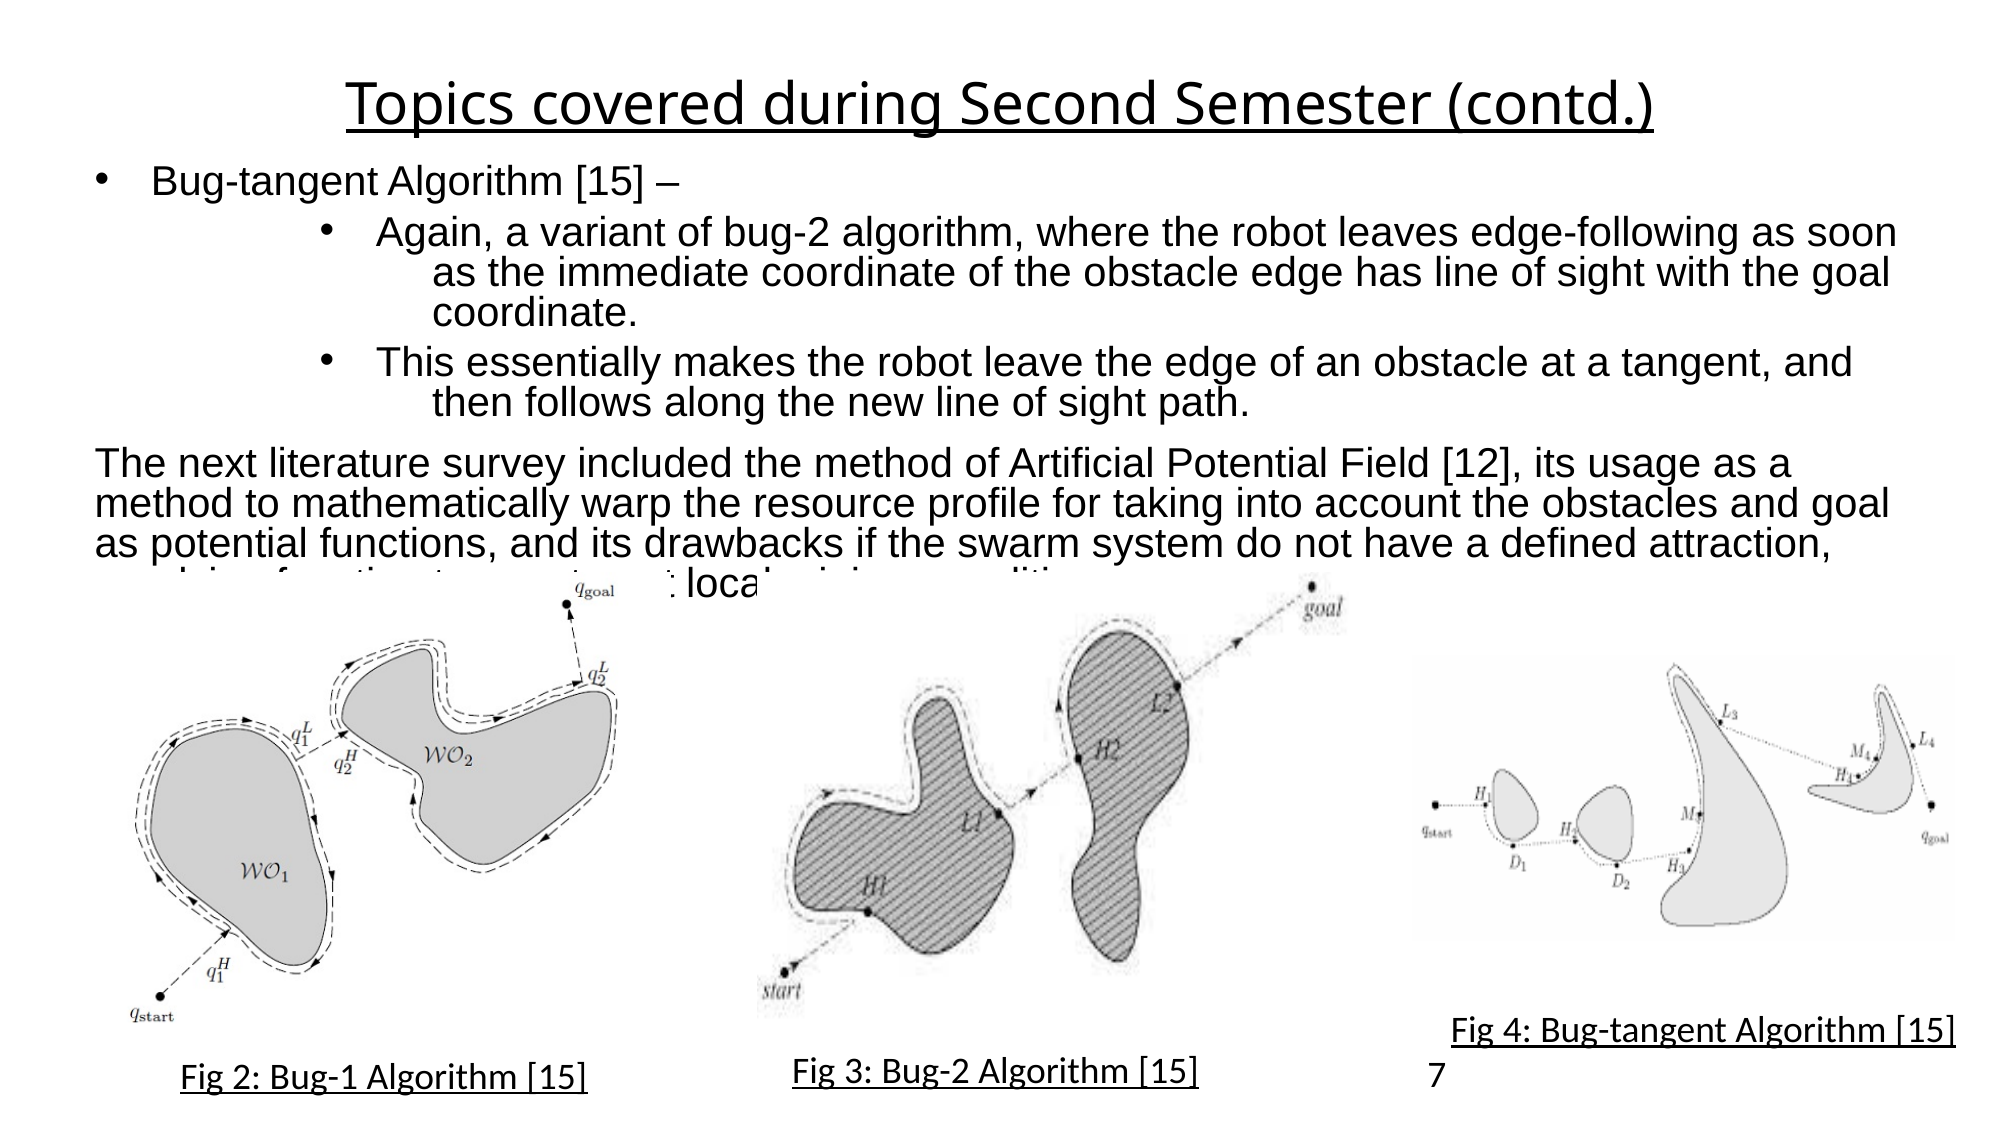

# Topics covered during Second Semester (contd.)
Bug-tangent Algorithm [15] –
Again, a variant of bug-2 algorithm, where the robot leaves edge-following as soon as the immediate coordinate of the obstacle edge has line of sight with the goal coordinate.
This essentially makes the robot leave the edge of an obstacle at a tangent, and then follows along the new line of sight path.
The next literature survey included the method of Artificial Potential Field [12], its usage as a method to mathematically warp the resource profile for taking into account the obstacles and goal as potential functions, and its drawbacks if the swarm system do not have a defined attraction, repulsion function to counteract local minima conditions.
Fig 4: Bug-tangent Algorithm [15]
Fig 3: Bug-2 Algorithm [15]
Fig 2: Bug-1 Algorithm [15]